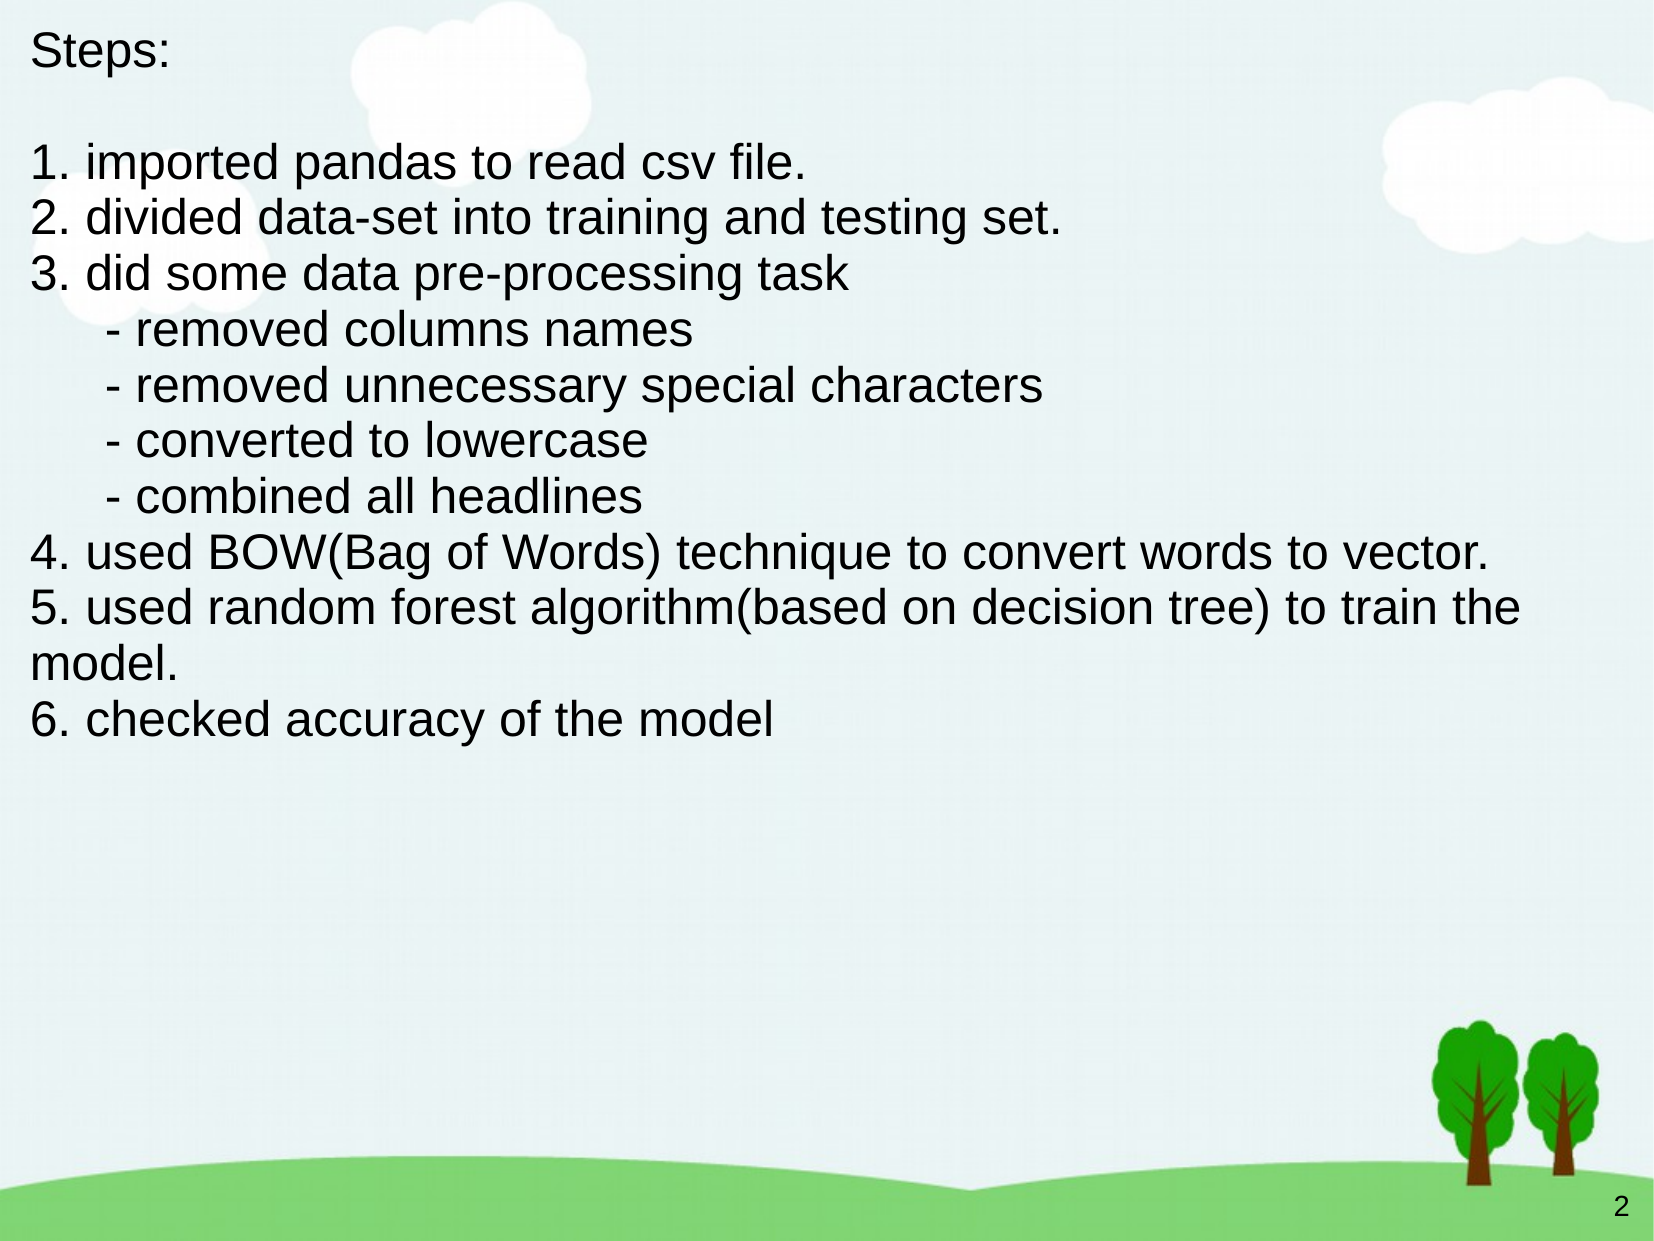

Steps:
1. imported pandas to read csv file.
2. divided data-set into training and testing set.
3. did some data pre-processing task
	- removed columns names
	- removed unnecessary special characters
	- converted to lowercase
	- combined all headlines
4. used BOW(Bag of Words) technique to convert words to vector.
5. used random forest algorithm(based on decision tree) to train the model.
6. checked accuracy of the model
2